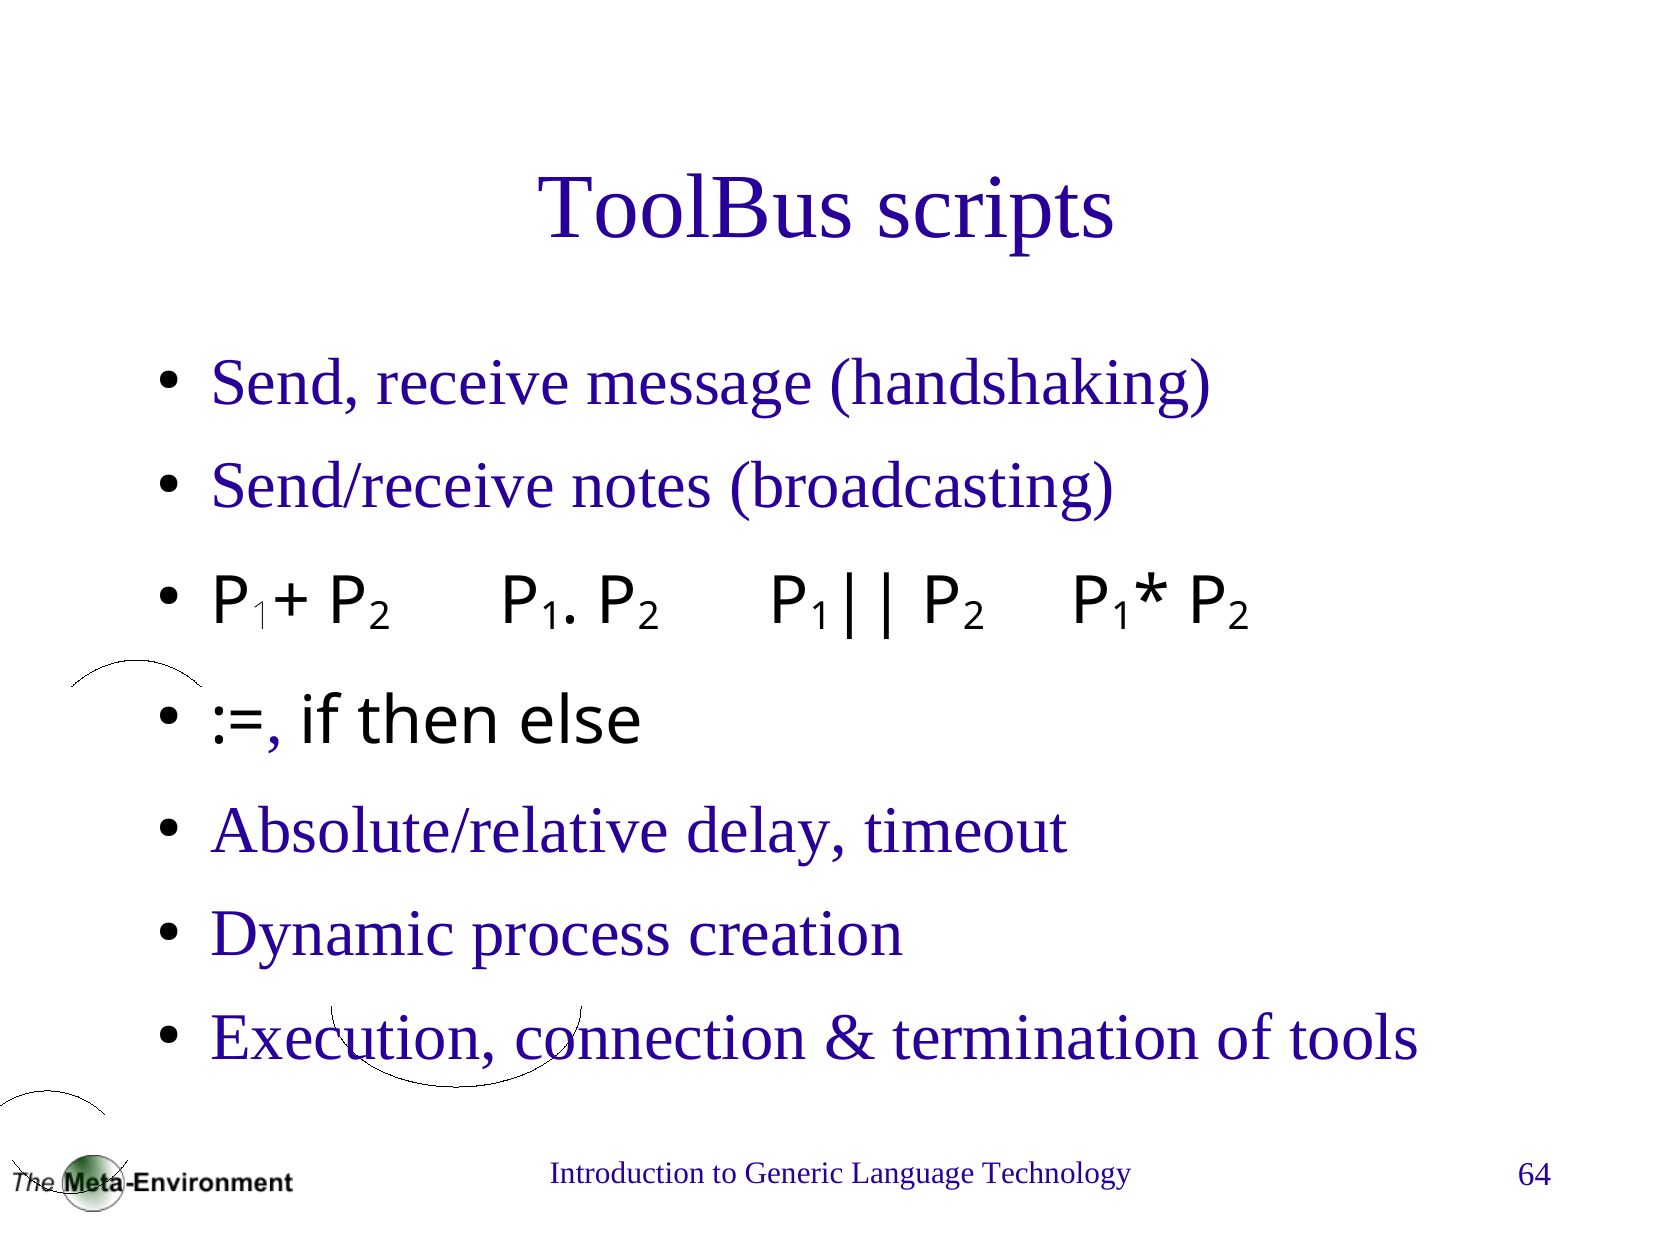

# ToolBus scripts
Send, receive message (handshaking)
Send/receive notes (broadcasting)
P1+ P2 P1. P2 P1|| P2 P1* P2
:=, if then else
Absolute/relative delay, timeout
Dynamic process creation
Execution, connection & termination of tools